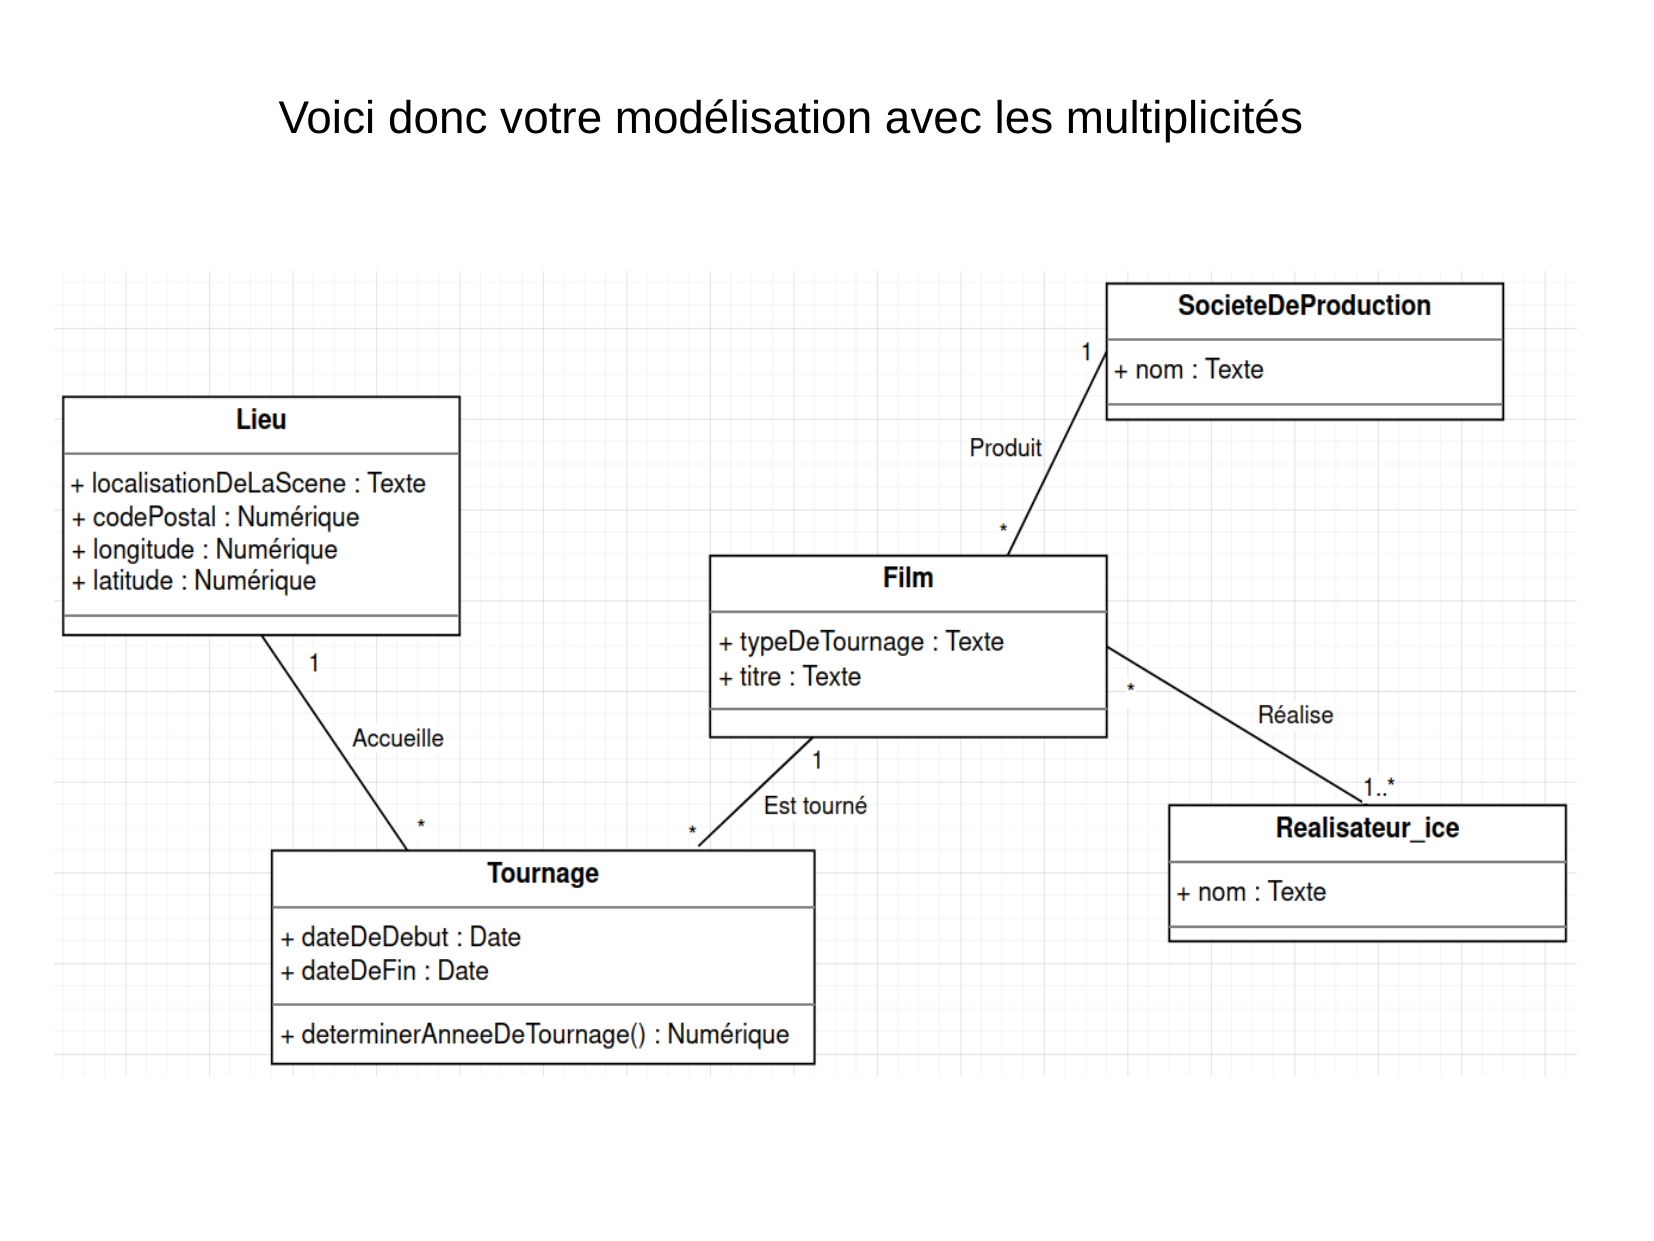

Voici donc votre modélisation avec les multiplicités